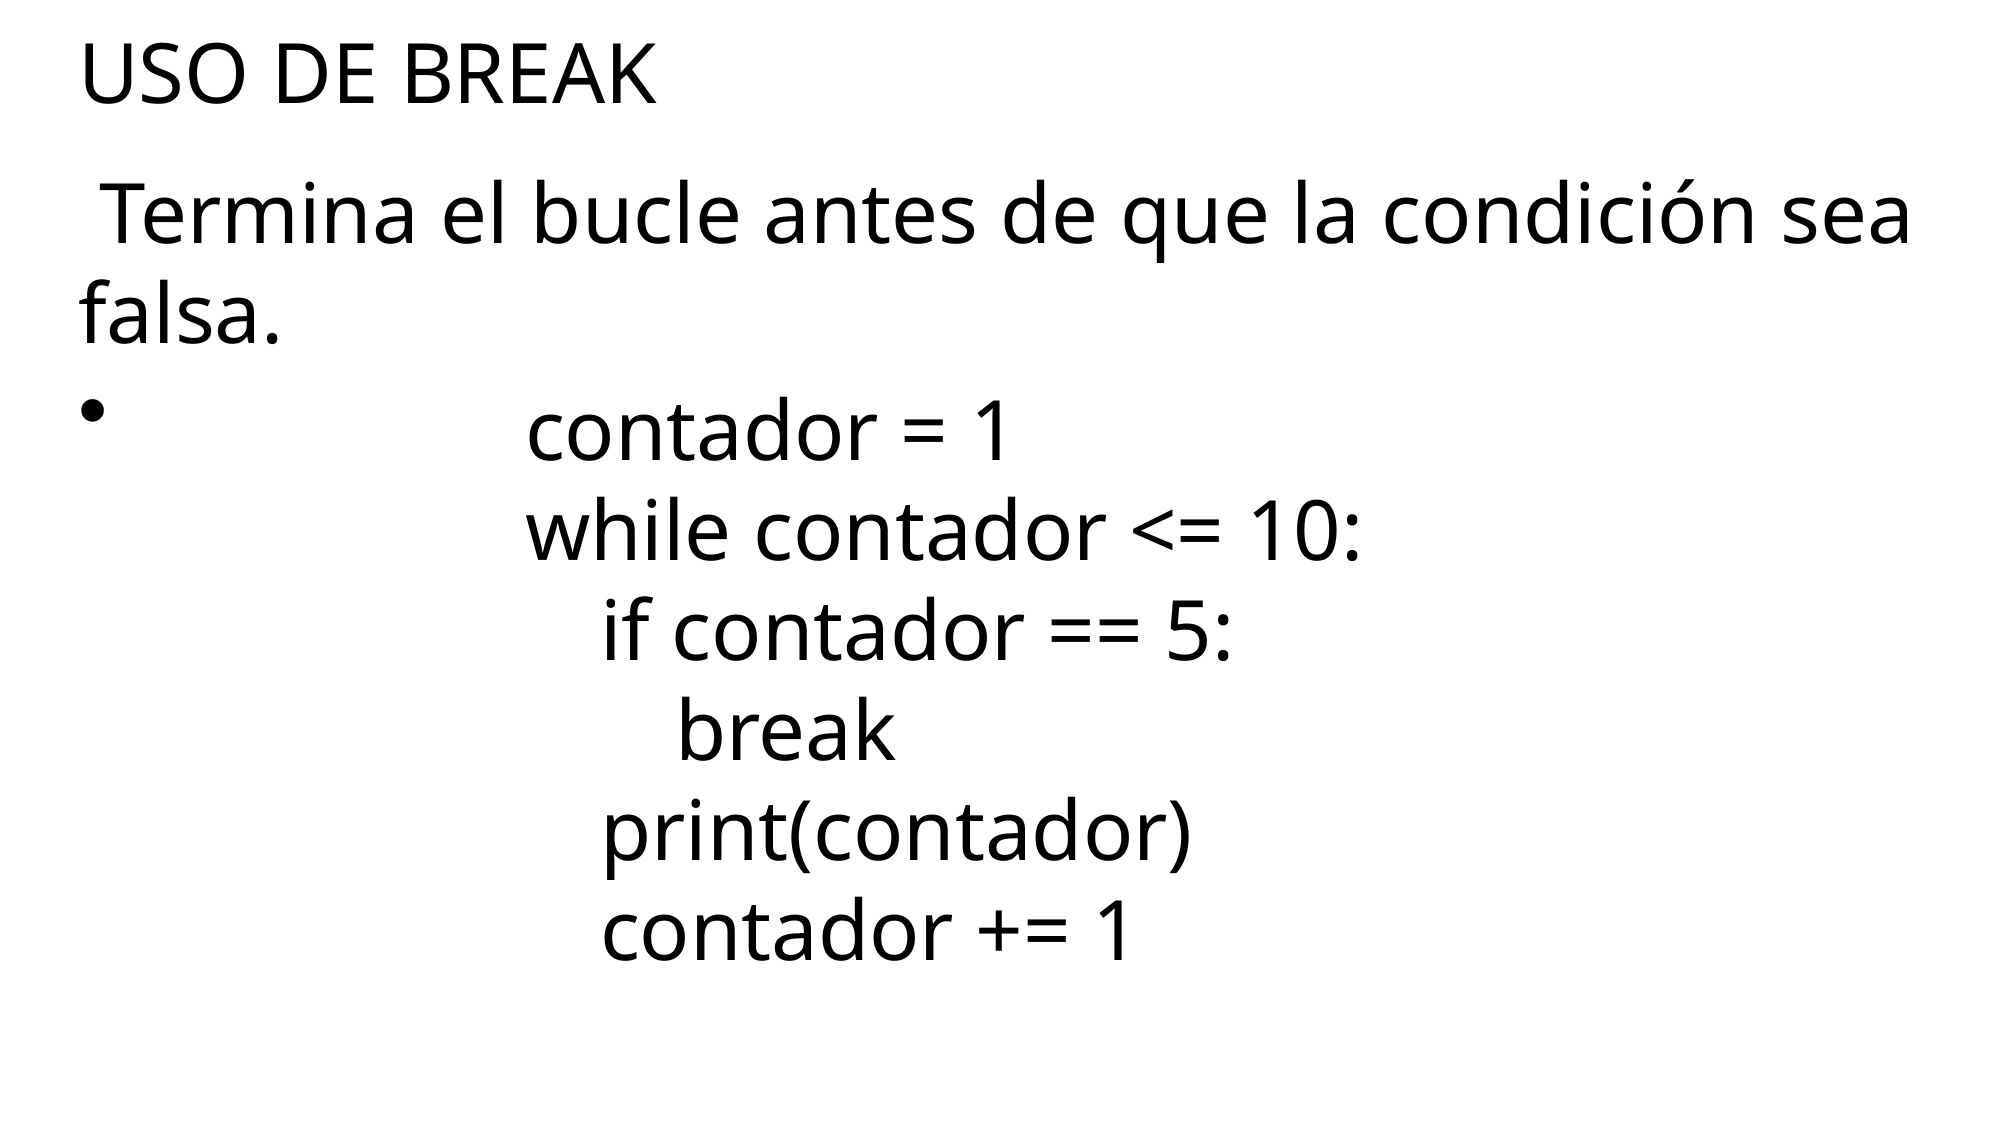

USO DE BREAK
 Termina el bucle antes de que la condición sea falsa.
contador = 1
while contador <= 10:
	if contador == 5:
		break
	print(contador)
	contador += 1